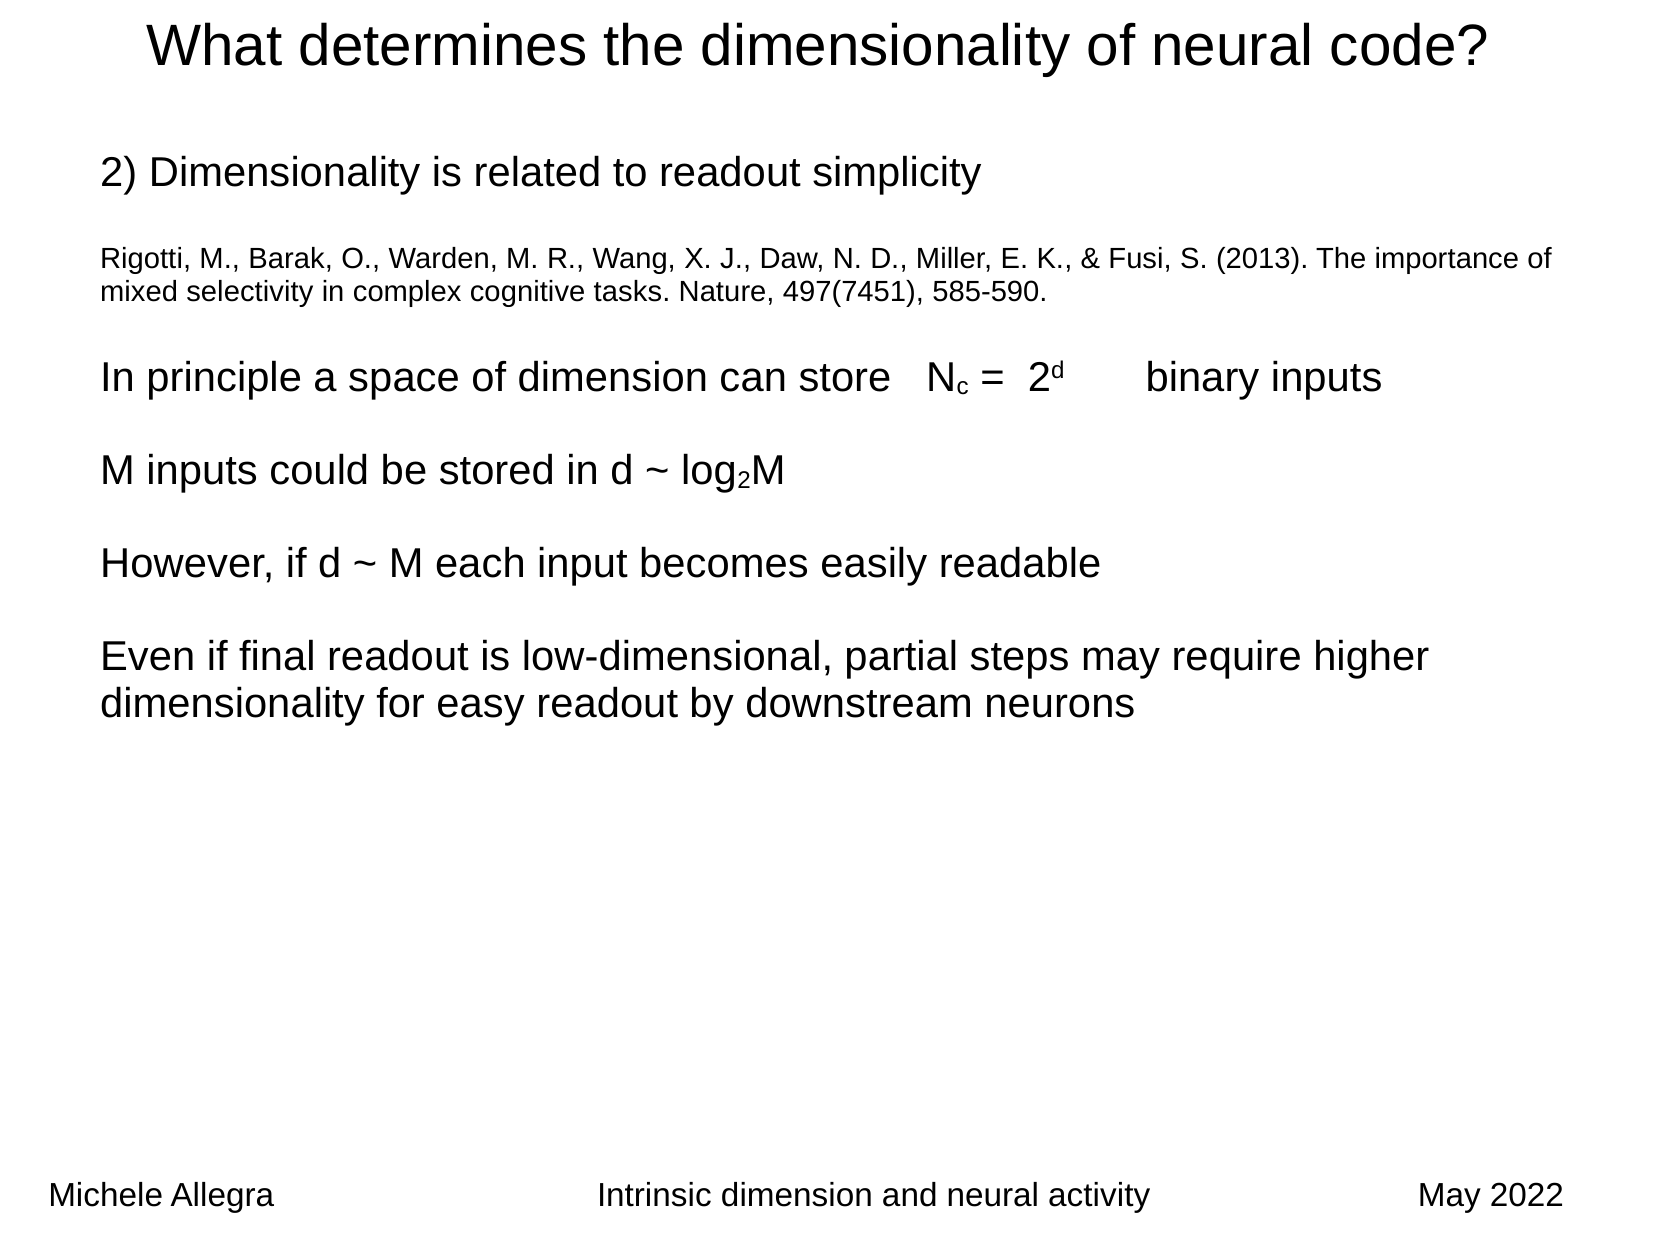

# What determines the dimensionality of neural code?
2) Dimensionality is related to readout simplicity
Rigotti, M., Barak, O., Warden, M. R., Wang, X. J., Daw, N. D., Miller, E. K., & Fusi, S. (2013). The importance of mixed selectivity in complex cognitive tasks. Nature, 497(7451), 585-590.
In principle a space of dimension can store Nc = 2d binary inputs
M inputs could be stored in d ~ log2M
However, if d ~ M each input becomes easily readable
Even if final readout is low-dimensional, partial steps may require higher dimensionality for easy readout by downstream neurons
Michele Allegra Intrinsic dimension and neural activity May 2022